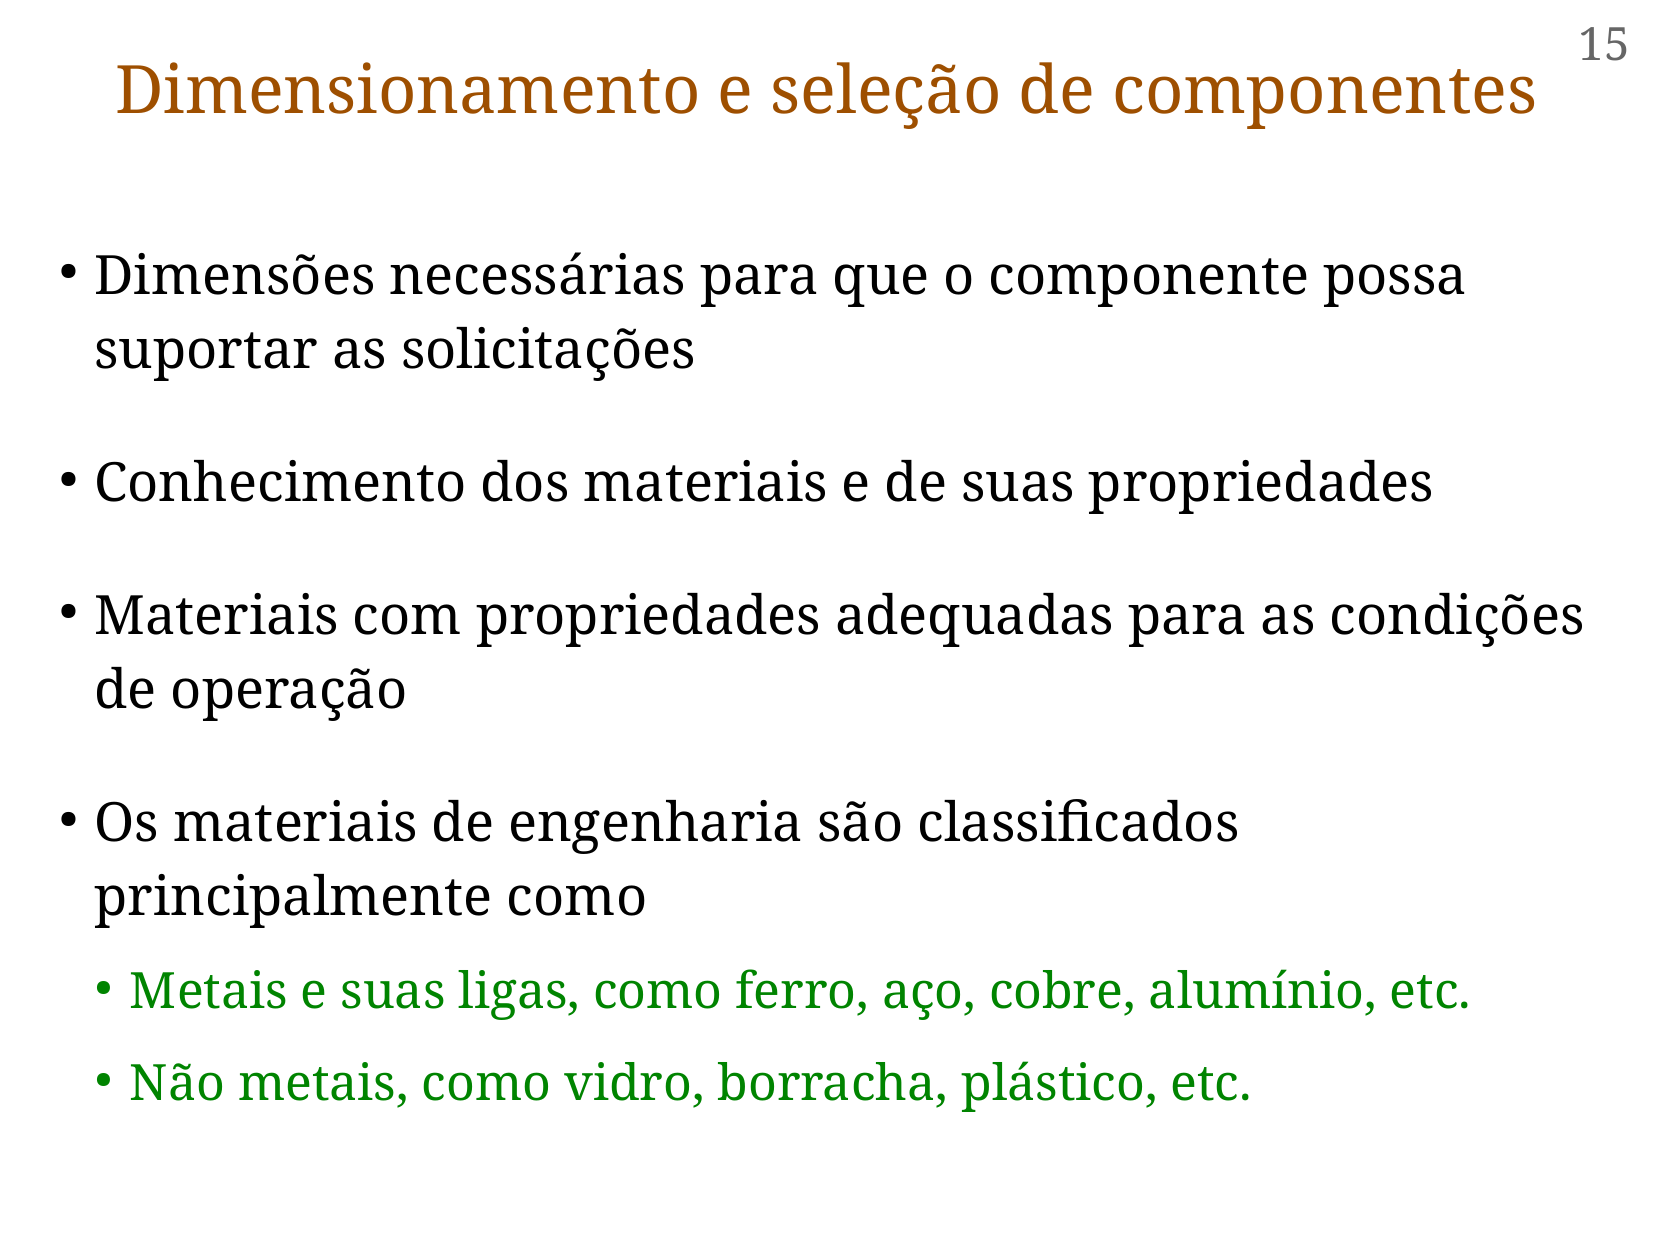

15
# Dimensionamento e seleção de componentes
Dimensões necessárias para que o componente possa suportar as solicitações
Conhecimento dos materiais e de suas propriedades
Materiais com propriedades adequadas para as condições de operação
Os materiais de engenharia são classificados principalmente como
Metais e suas ligas, como ferro, aço, cobre, alumínio, etc.
Não metais, como vidro, borracha, plástico, etc.